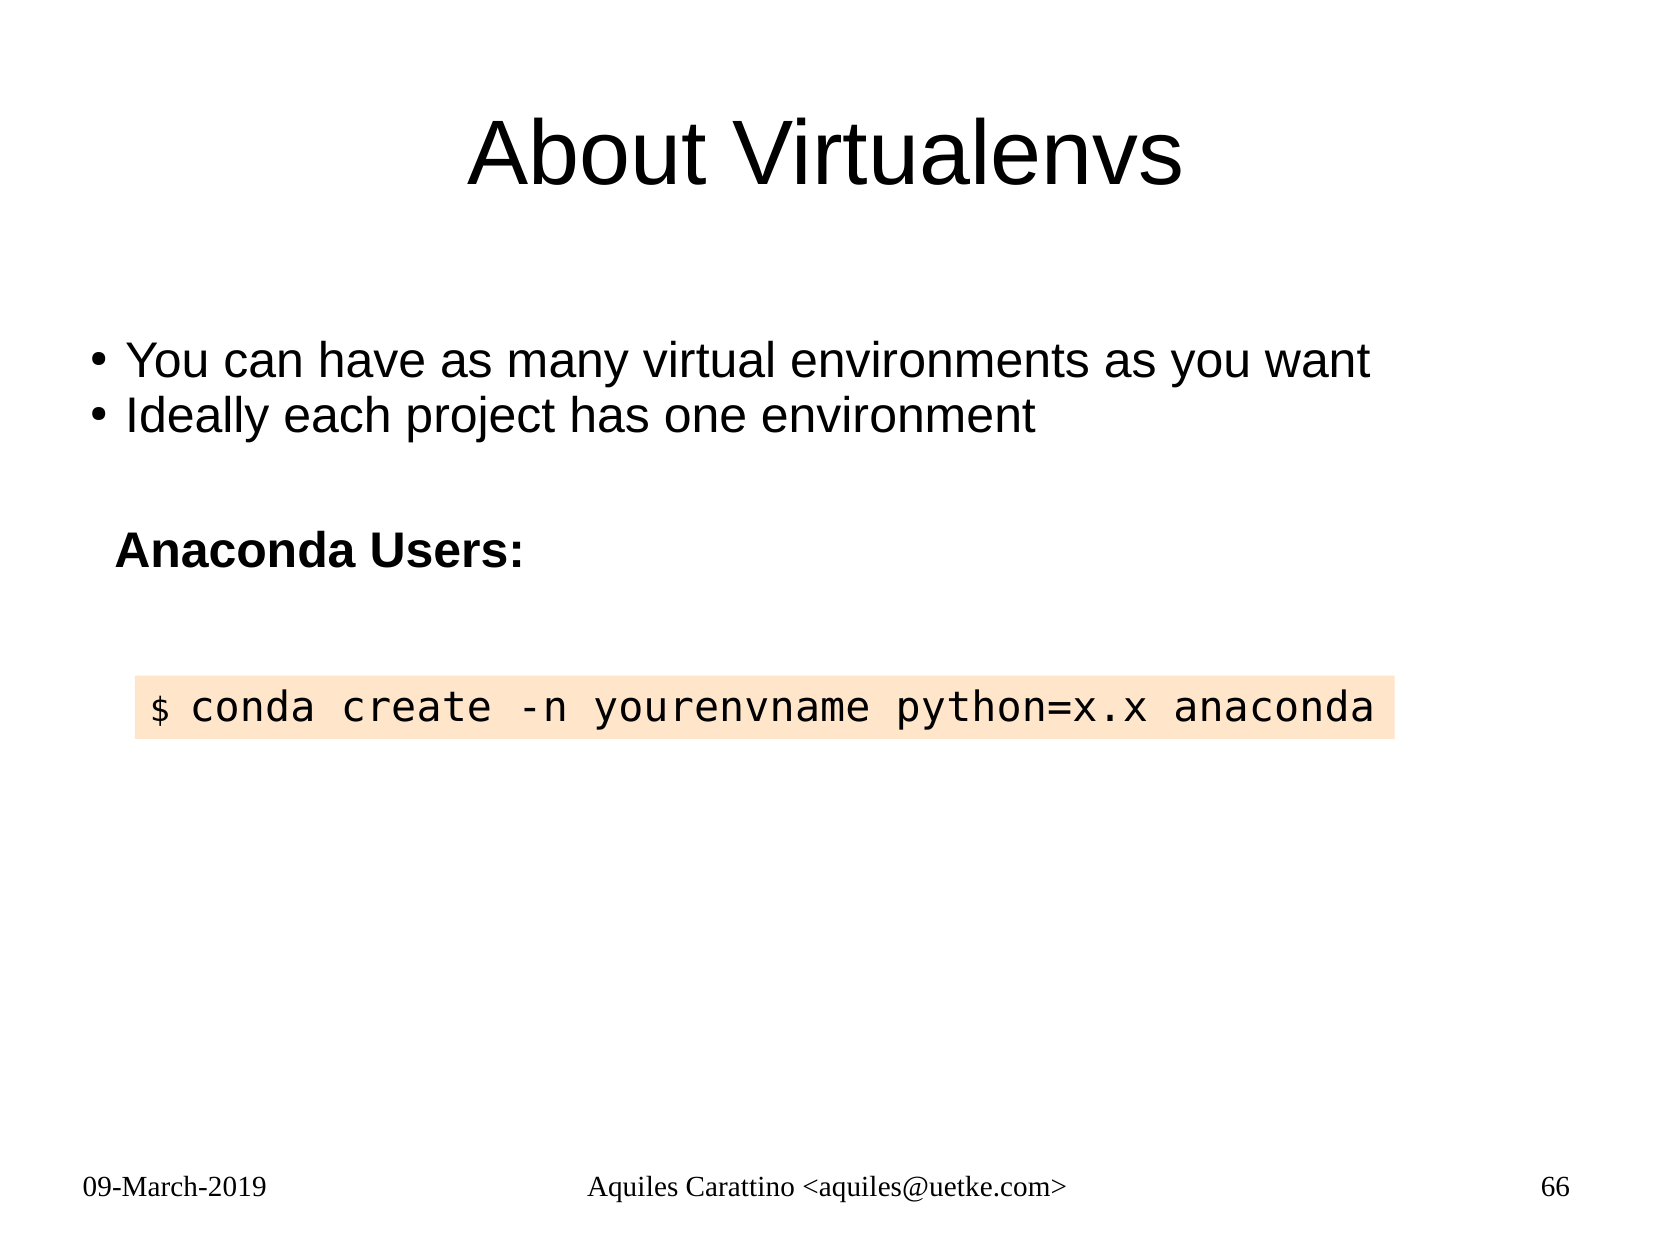

# About Virtualenvs
You can have as many virtual environments as you want
Ideally each project has one environment
Anaconda Users:
$ conda create -n yourenvname python=x.x anaconda
09-March-2019
Aquiles Carattino <aquiles@uetke.com>
66